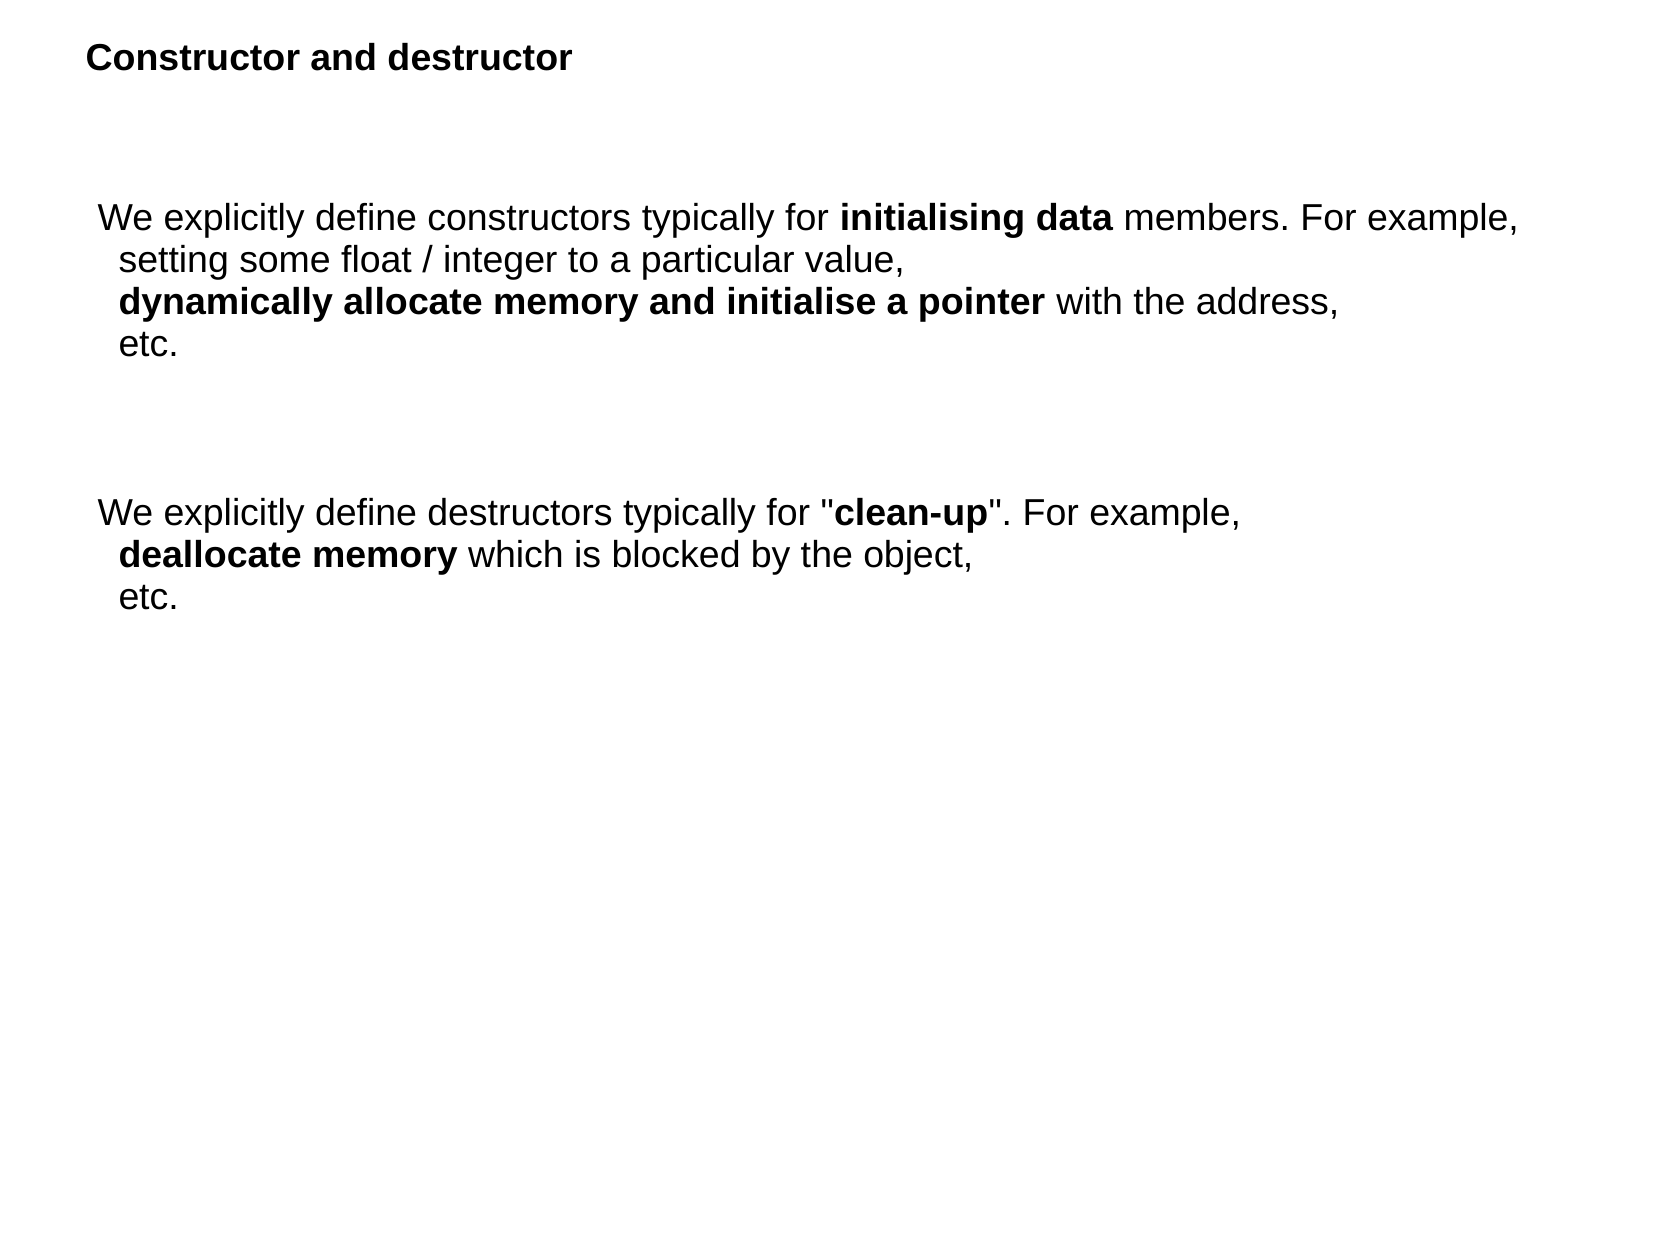

Constructor and destructor
We explicitly define constructors typically for initialising data members. For example,
 setting some float / integer to a particular value,
 dynamically allocate memory and initialise a pointer with the address,
 etc.
We explicitly define destructors typically for "clean-up". For example,
 deallocate memory which is blocked by the object,
 etc.